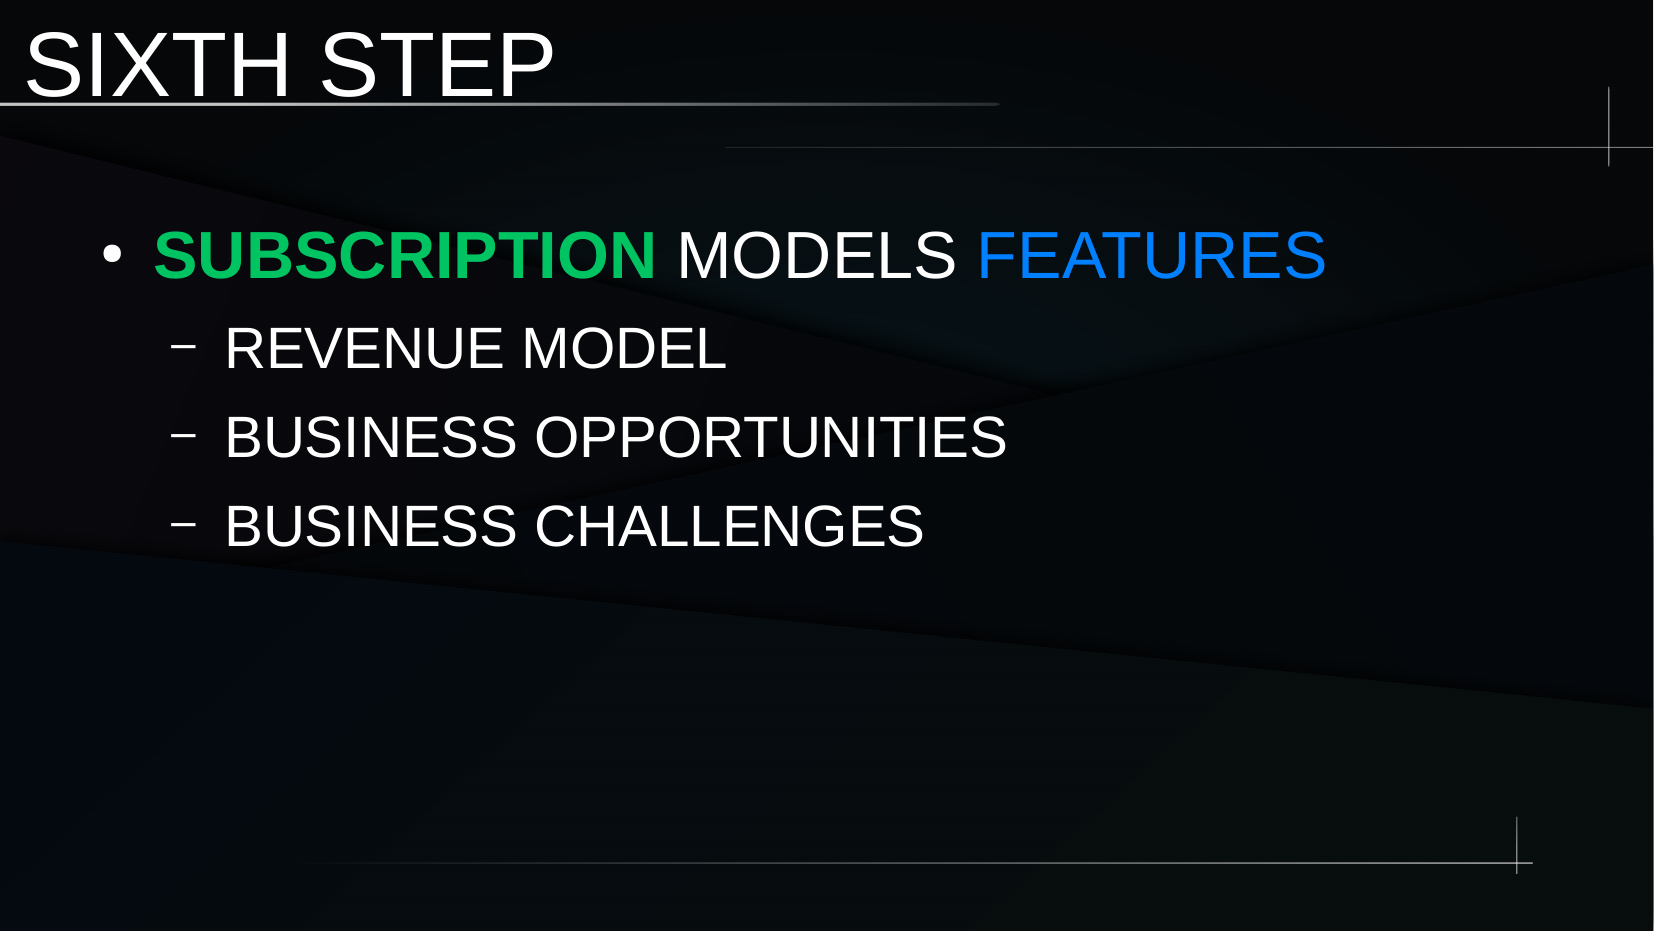

# SIXTH STEP
SUBSCRIPTION MODELS FEATURES
REVENUE MODEL
BUSINESS OPPORTUNITIES
BUSINESS CHALLENGES